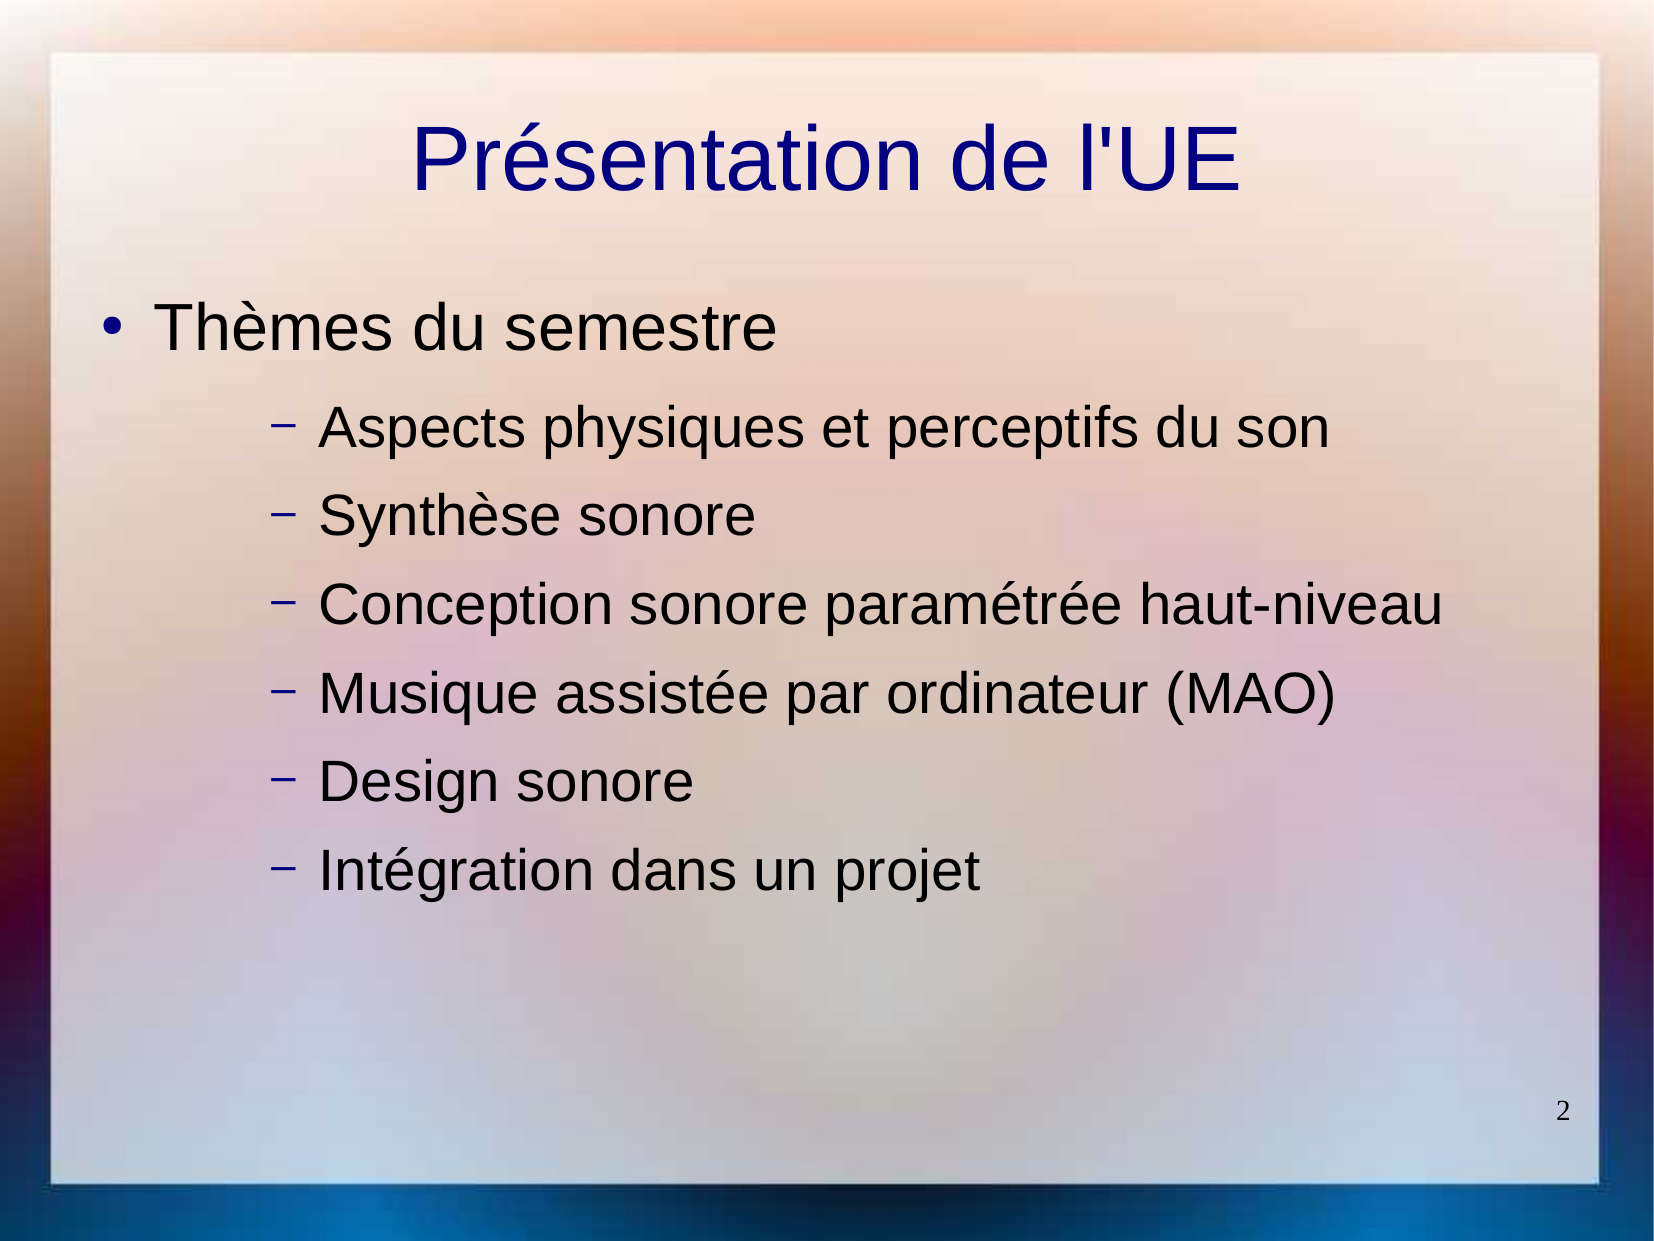

# Présentation de l'UE
Thèmes du semestre
Aspects physiques et perceptifs du son
Synthèse sonore
Conception sonore paramétrée haut-niveau
Musique assistée par ordinateur (MAO)
Design sonore
Intégration dans un projet
2